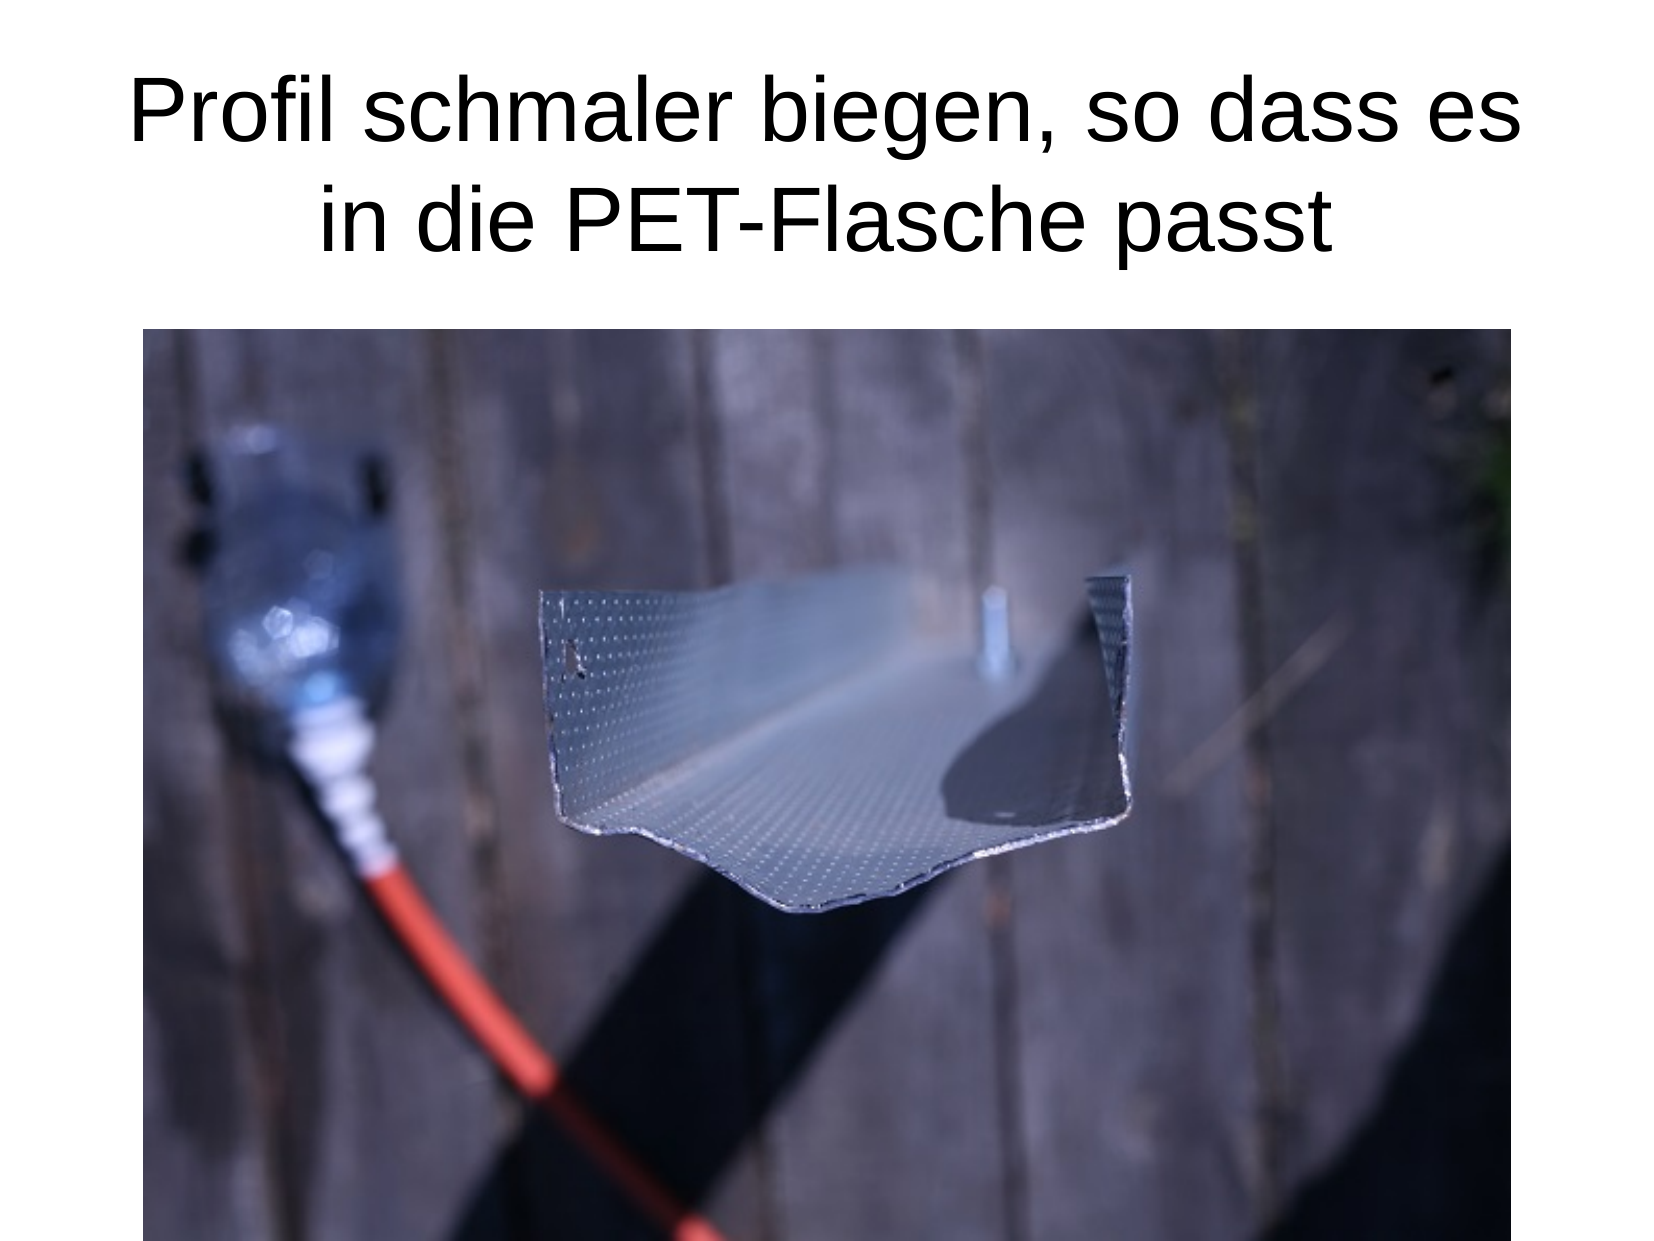

# Profil schmaler biegen, so dass es in die PET-Flasche passt